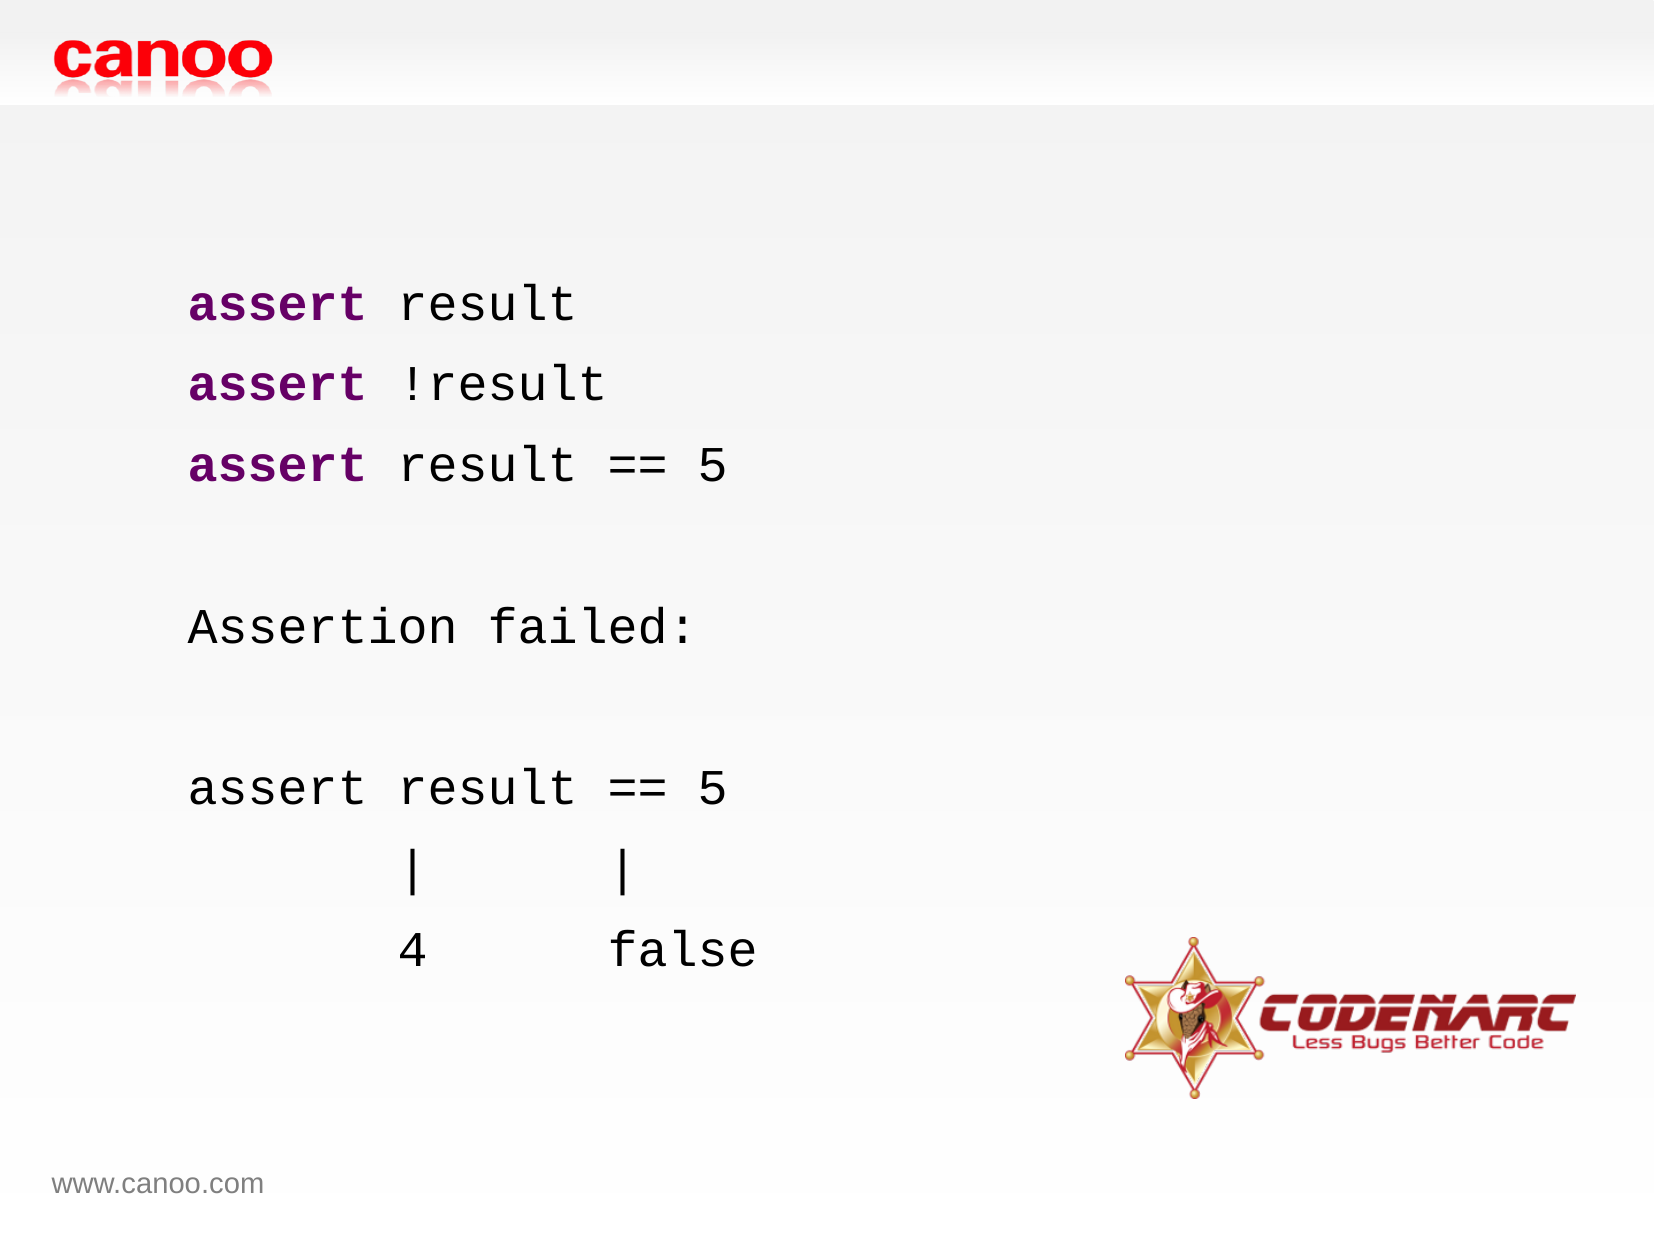

assert result
assert !result
assert result == 5
Assertion failed:
assert result == 5
 | |
 4 false